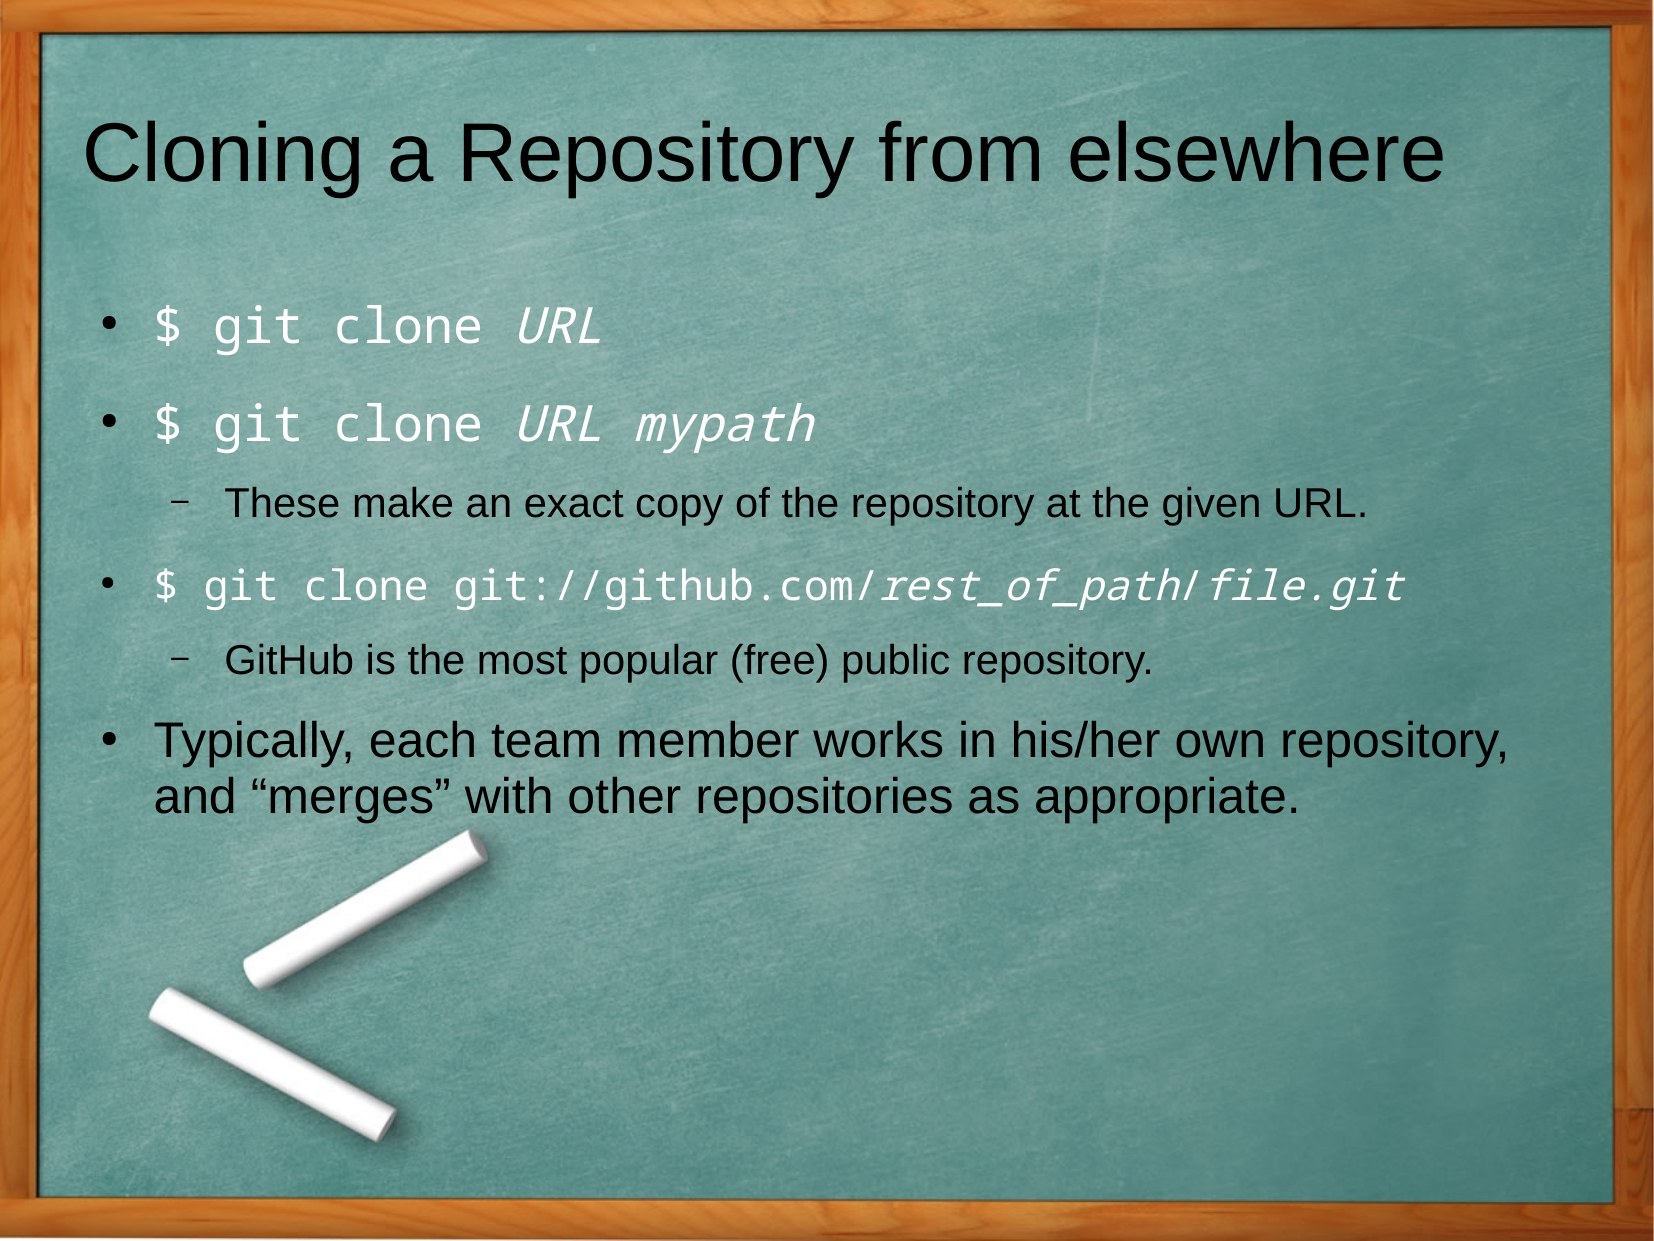

# Cloning a Repository from elsewhere
$ git clone URL
$ git clone URL mypath
These make an exact copy of the repository at the given URL.
$ git clone git://github.com/rest_of_path/file.git
GitHub is the most popular (free) public repository.
Typically, each team member works in his/her own repository, and “merges” with other repositories as appropriate.